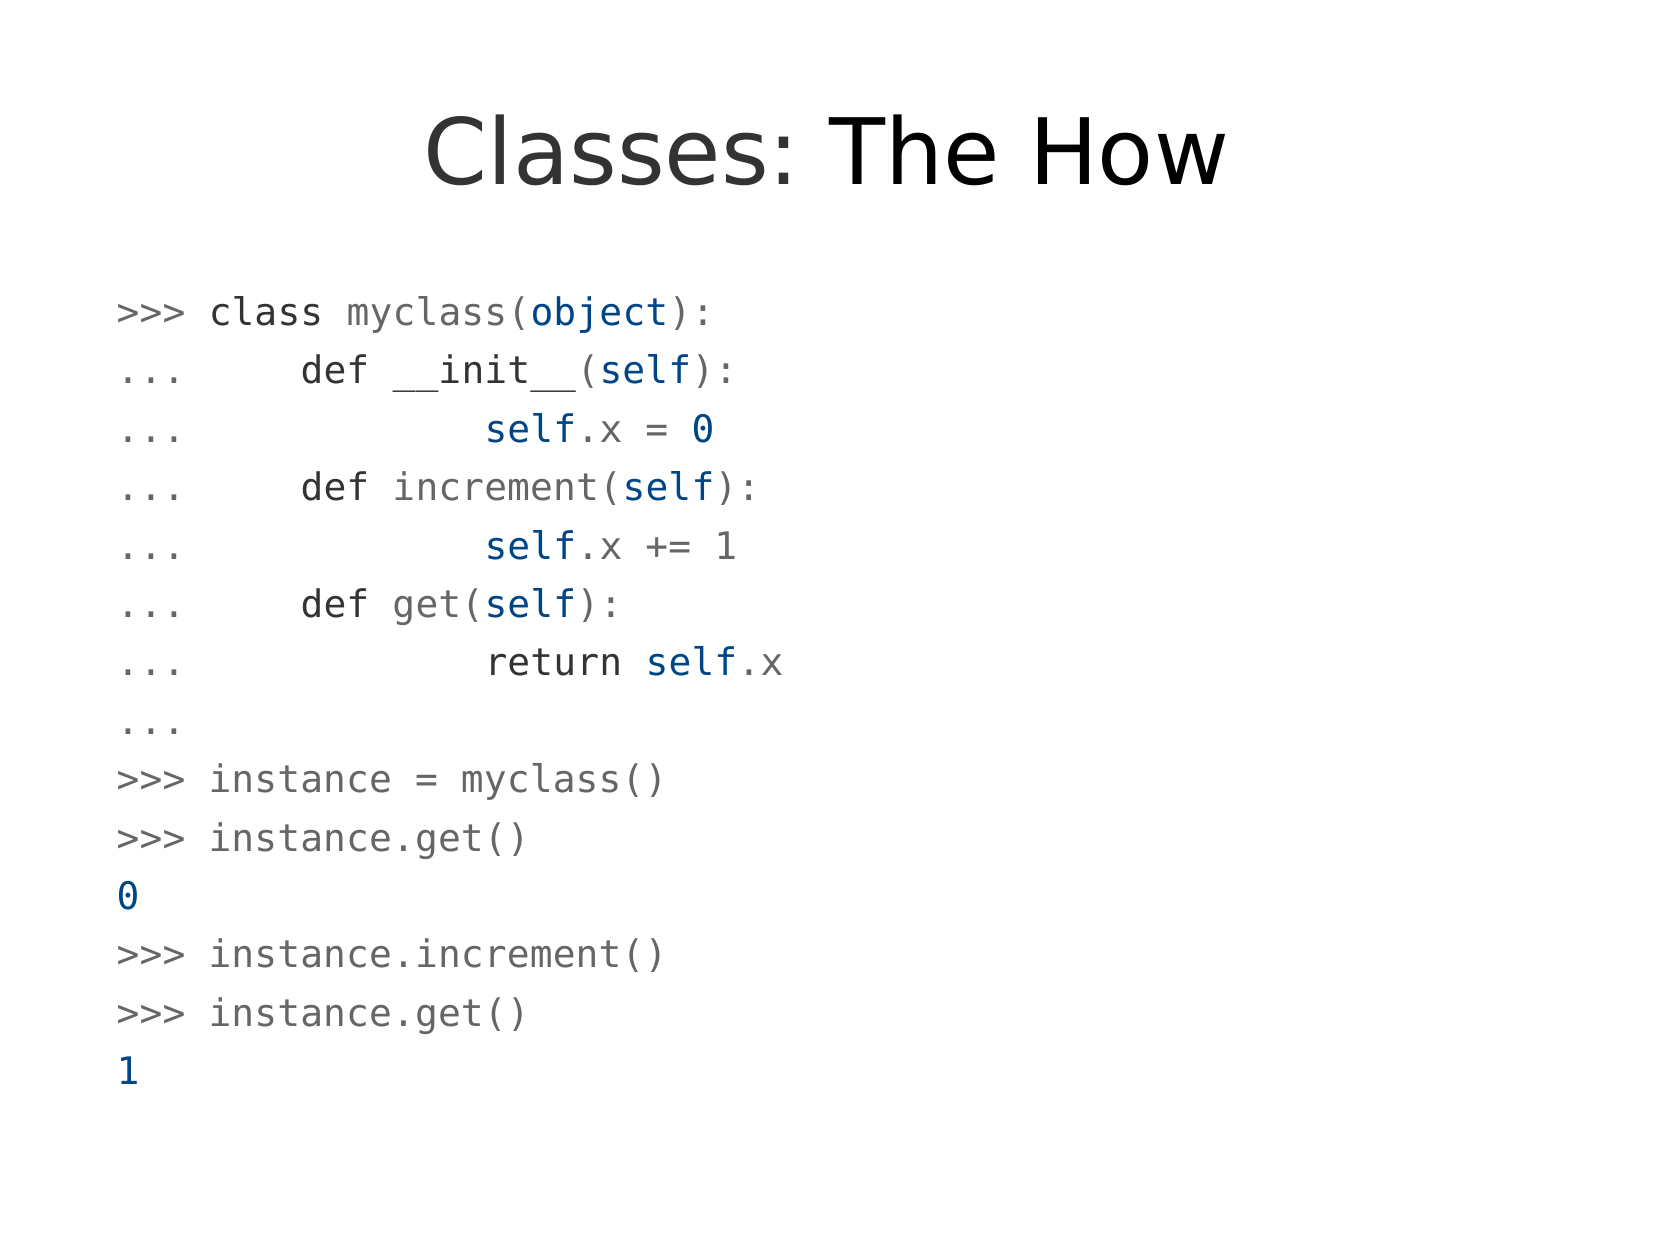

# Classes: The How
>>> class myclass(object):
... def __init__(self):
... self.x = 0
... def increment(self):
... self.x += 1
... def get(self):
... return self.x
...
>>> instance = myclass()
>>> instance.get()
0
>>> instance.increment()
>>> instance.get()
1